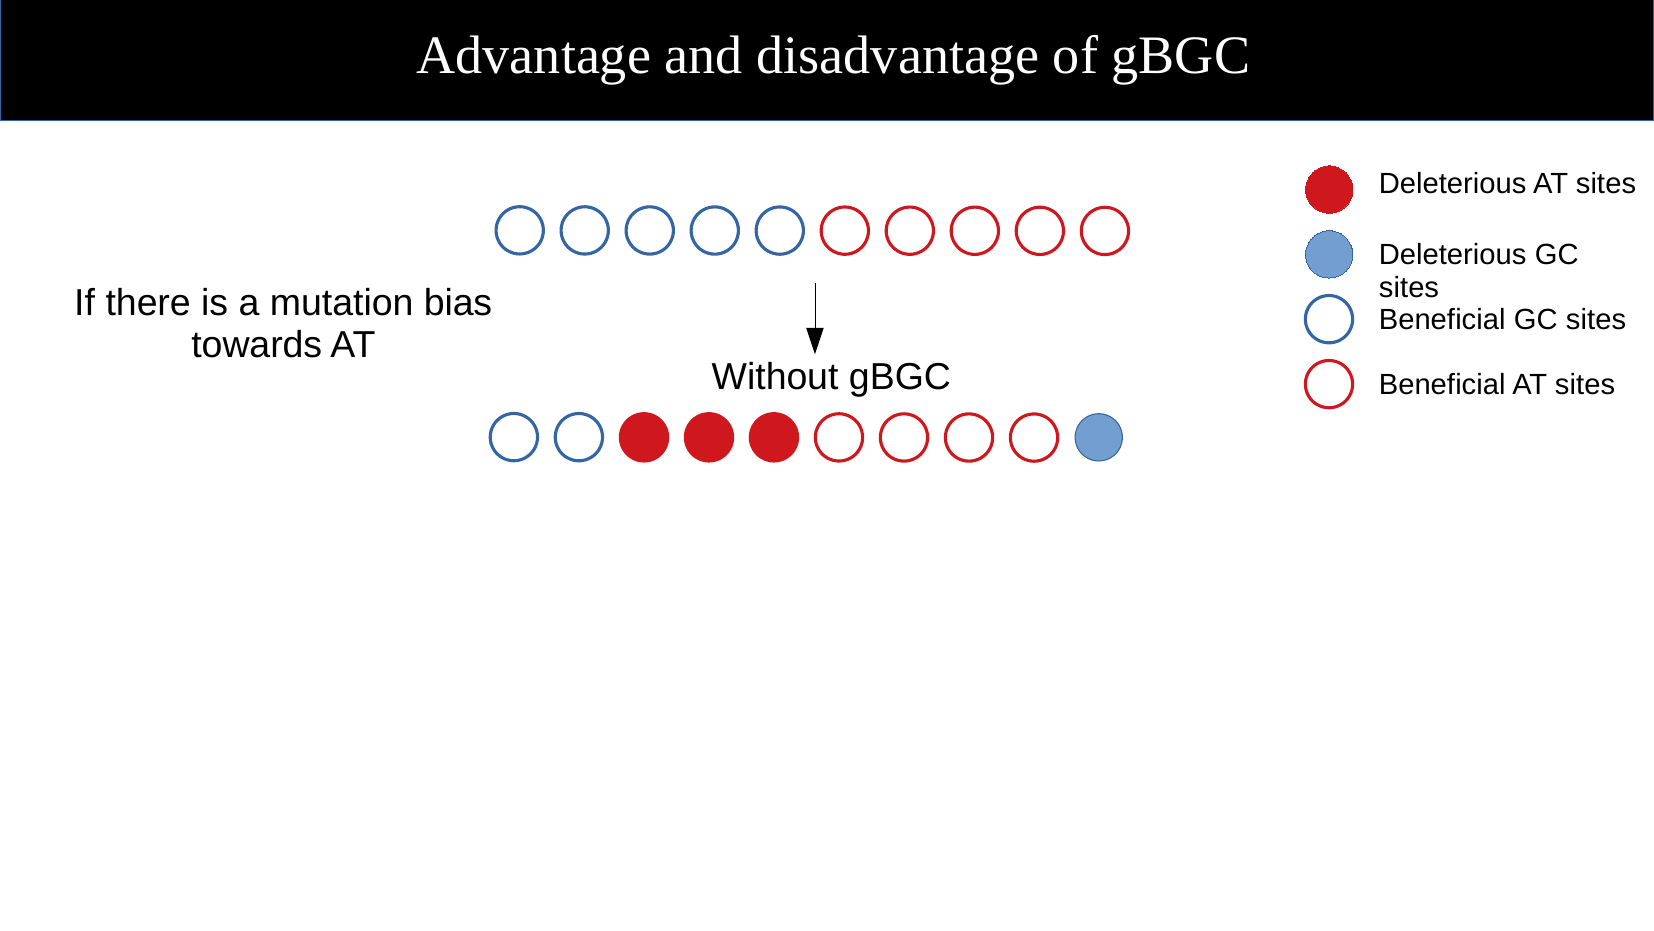

Advantage and disadvantage of gBGC
Deleterious AT sites
Deleterious GC sites
If there is a mutation bias towards AT
Beneficial GC sites
Without gBGC
Beneficial AT sites